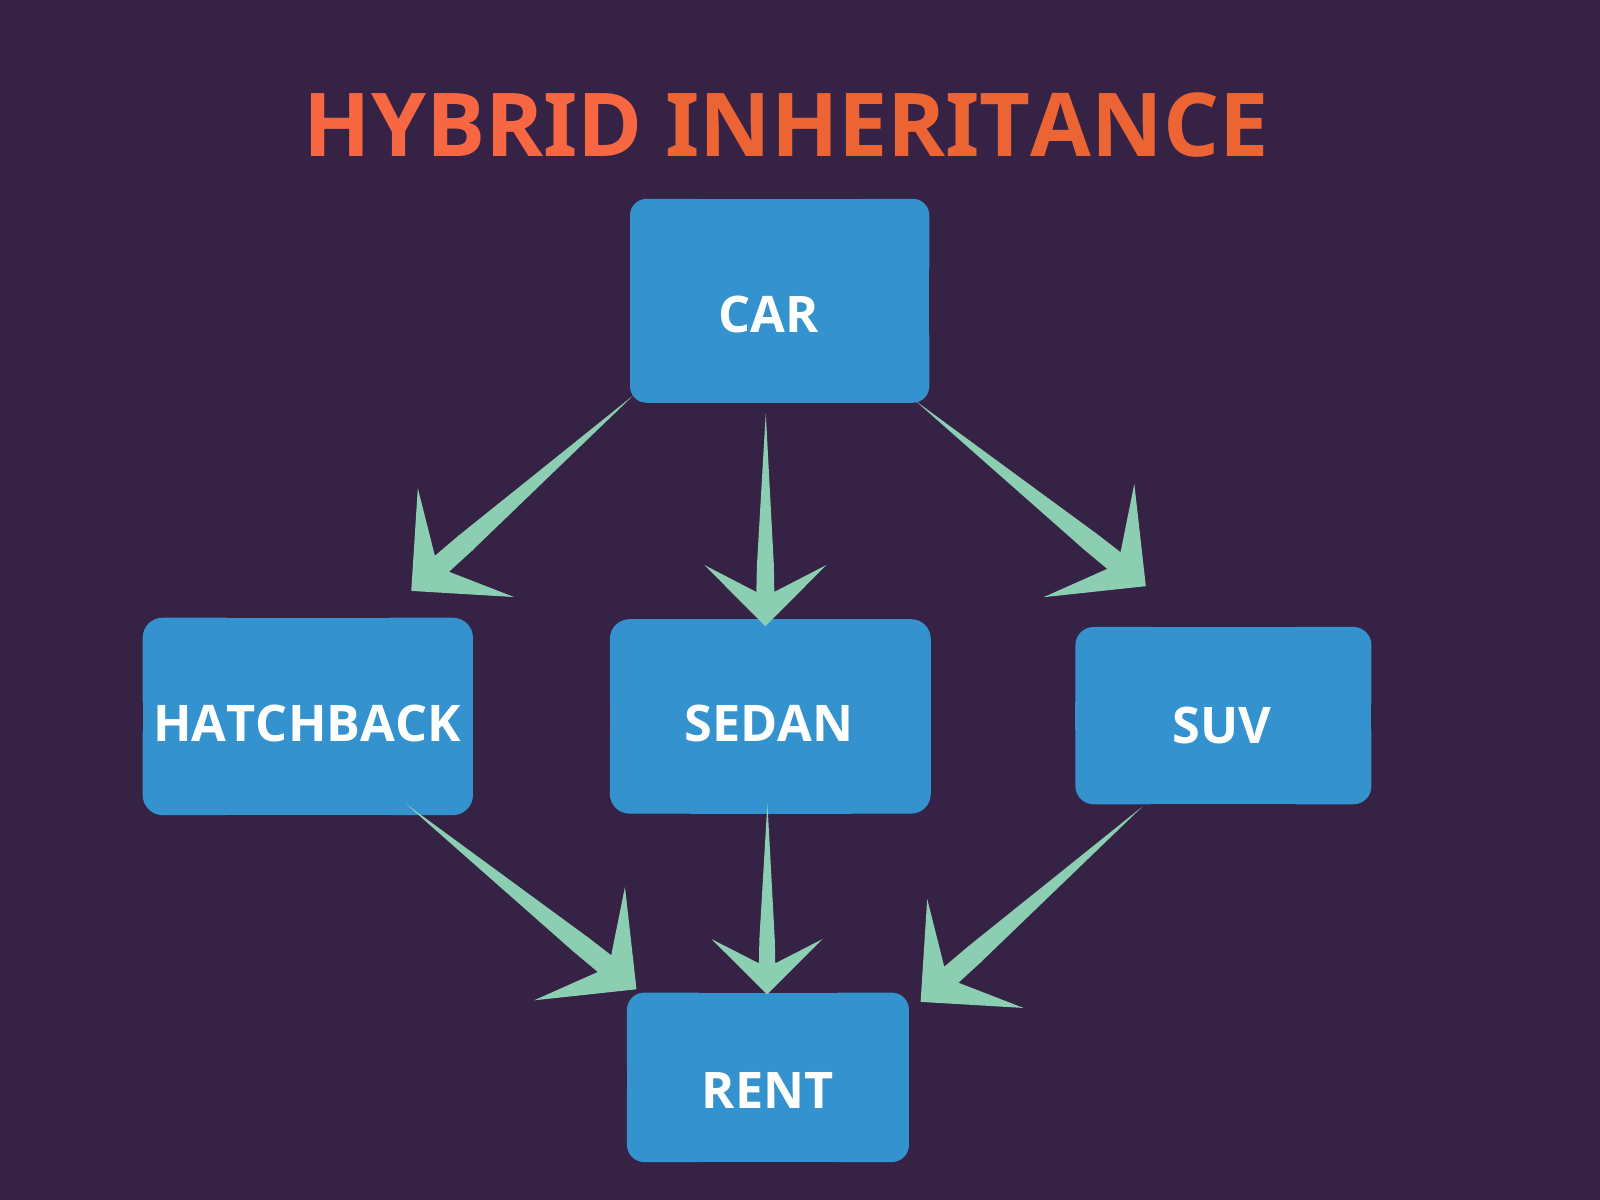

HYBRID INHERITANCE
CAR
HATCHBACK
SEDAN
SUV
RENT